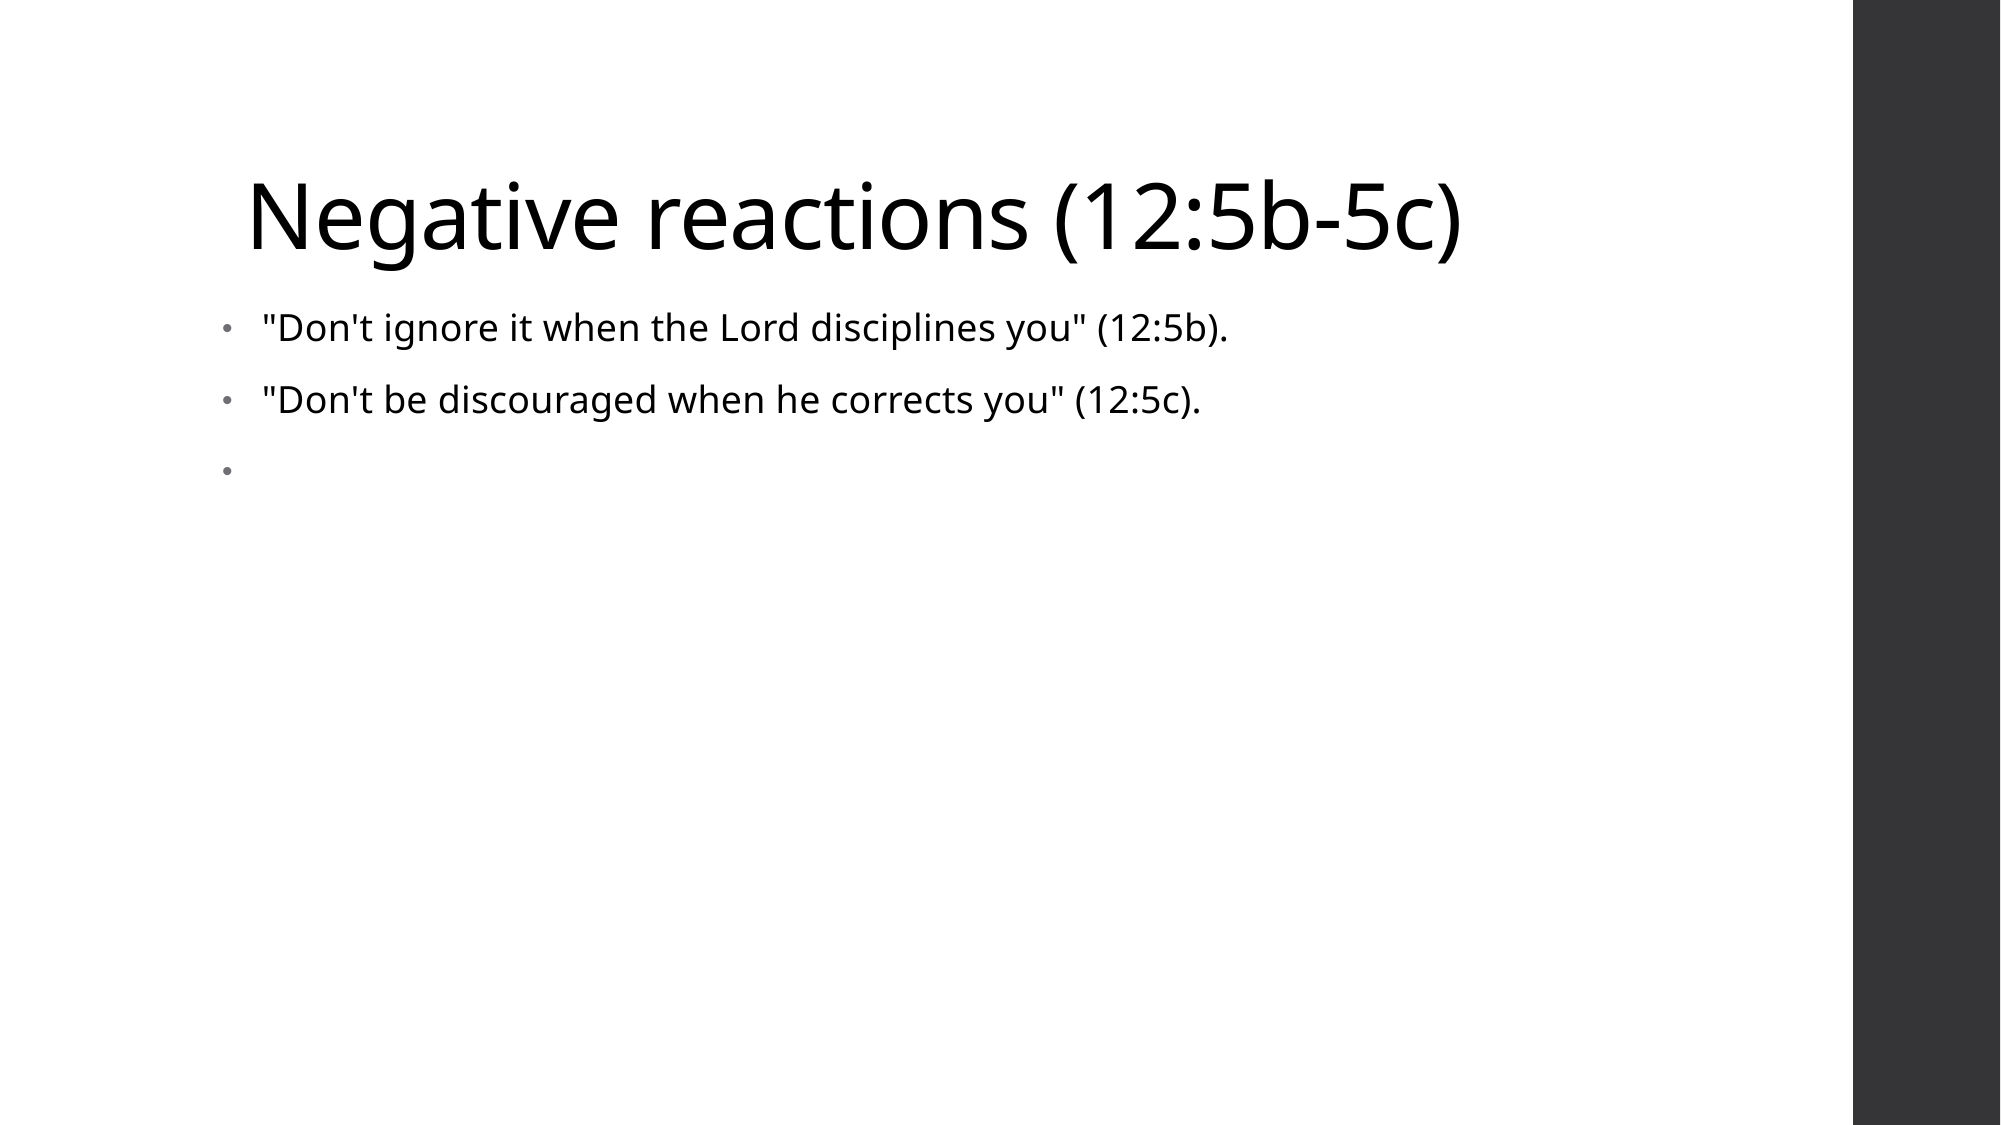

# Negative reactions (12:5b-5c)
 "Don't ignore it when the Lord disciplines you" (12:5b).
 "Don't be discouraged when he corrects you" (12:5c).